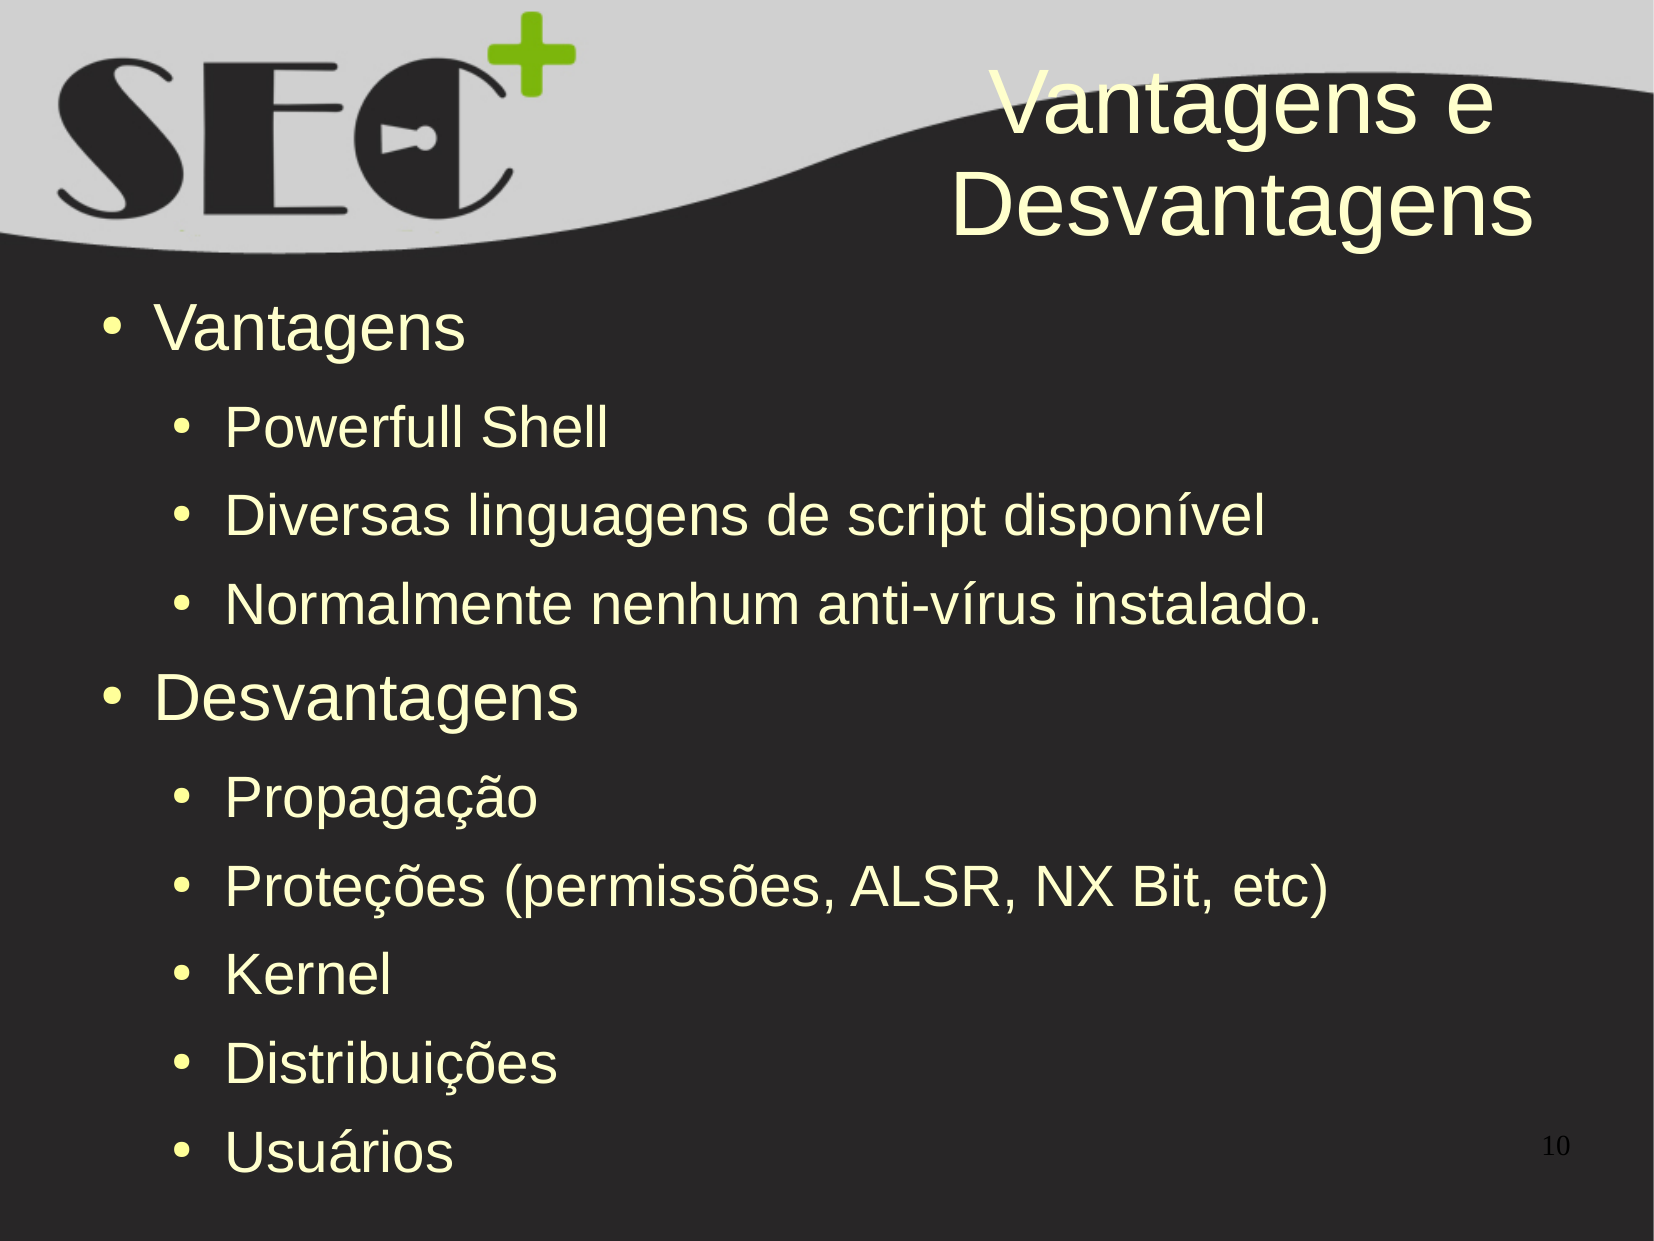

# Vantagens e Desvantagens
Vantagens
Powerfull Shell
Diversas linguagens de script disponível
Normalmente nenhum anti-vírus instalado.
Desvantagens
Propagação
Proteções (permissões, ALSR, NX Bit, etc)
Kernel
Distribuições
Usuários
10